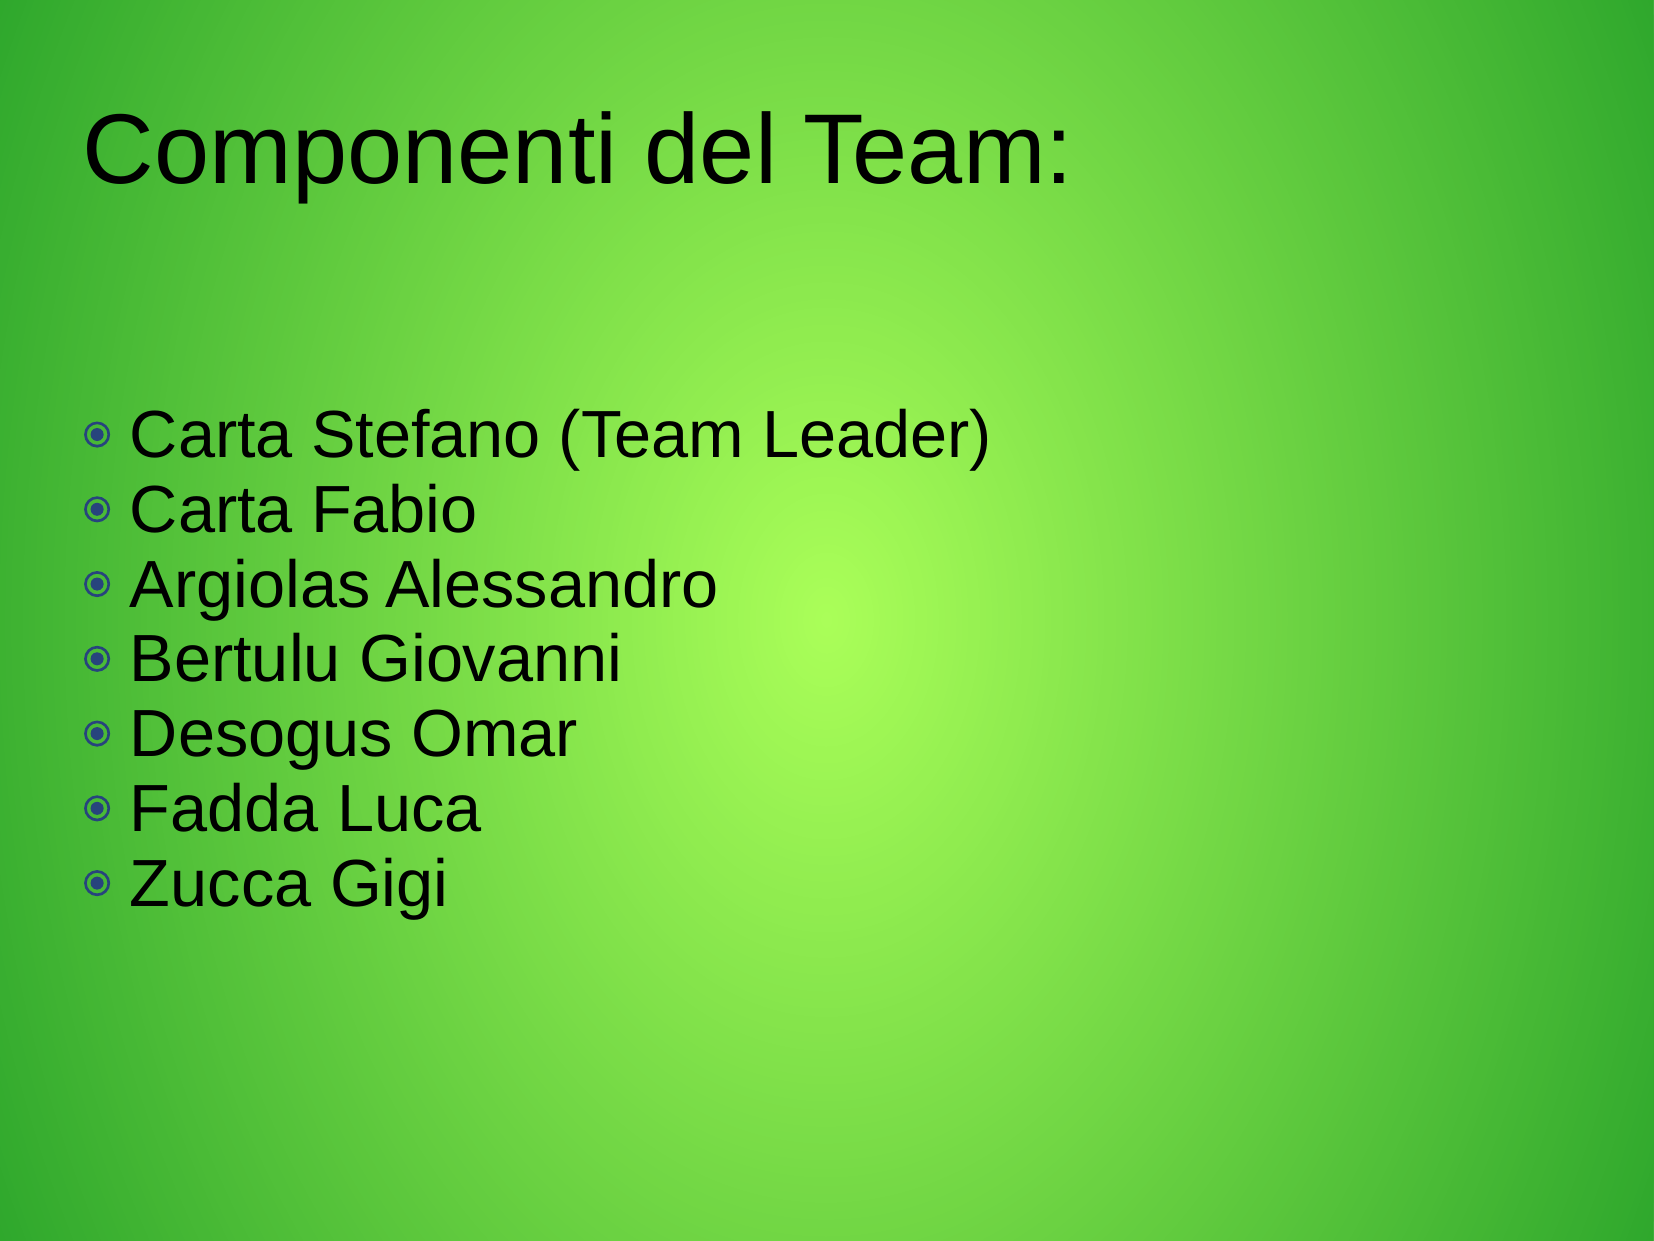

# Componenti del Team:
 Carta Stefano (Team Leader)
 Carta Fabio
 Argiolas Alessandro
 Bertulu Giovanni
 Desogus Omar
 Fadda Luca
 Zucca Gigi